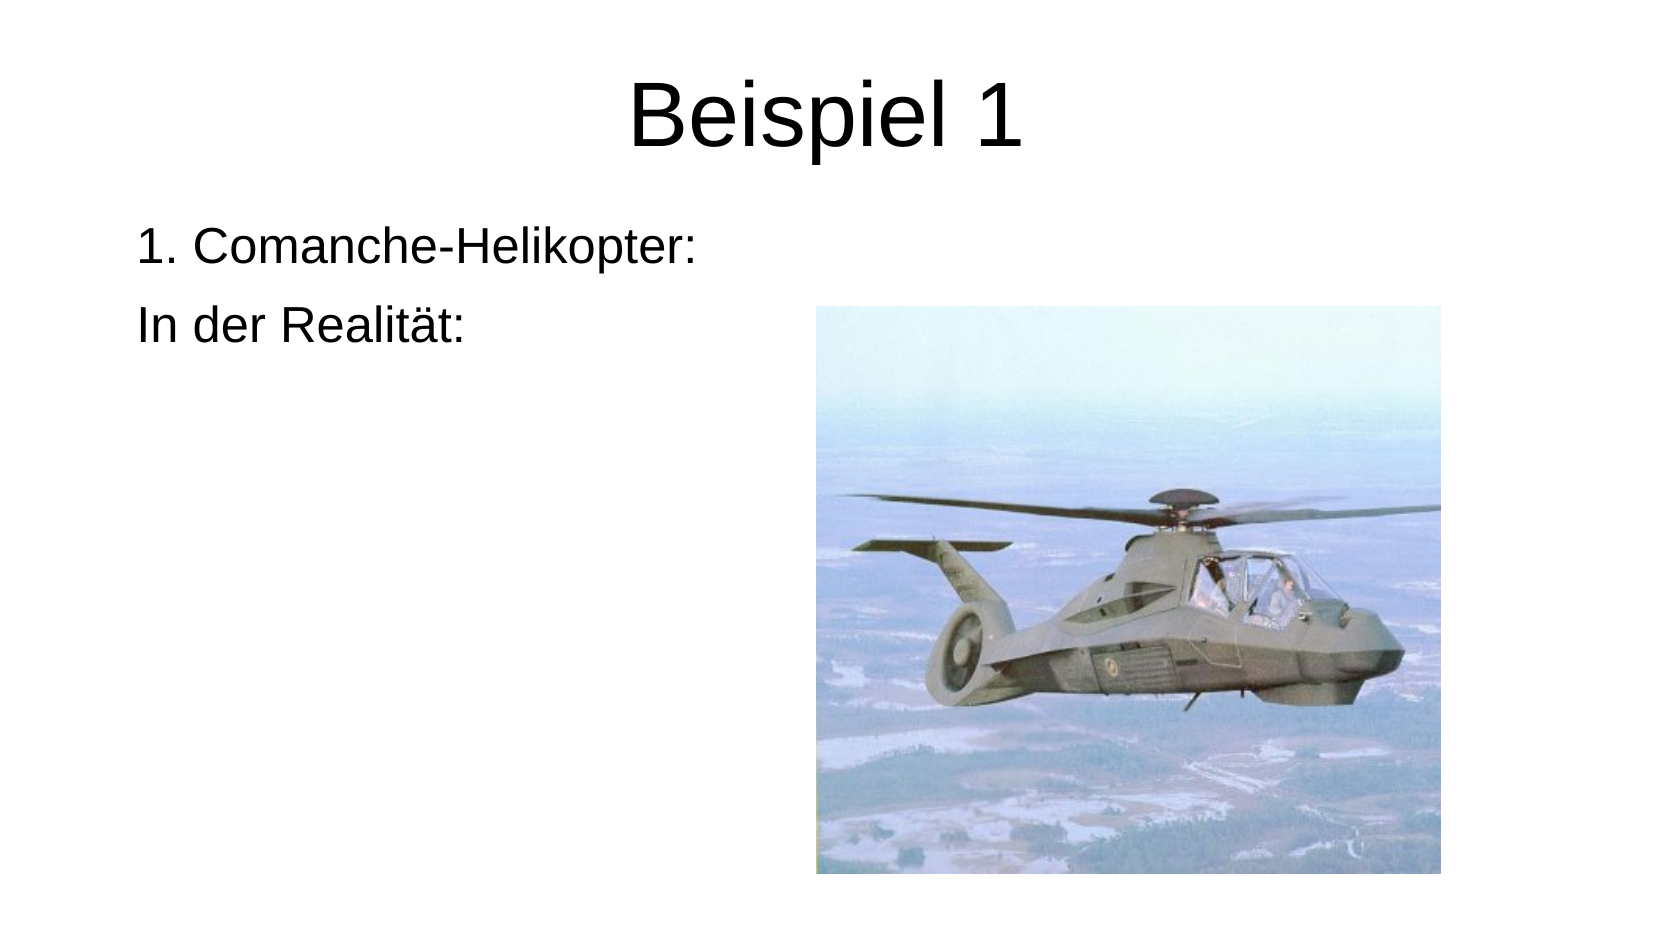

# Beispiel 1
1. Comanche-Helikopter:
In der Realität: